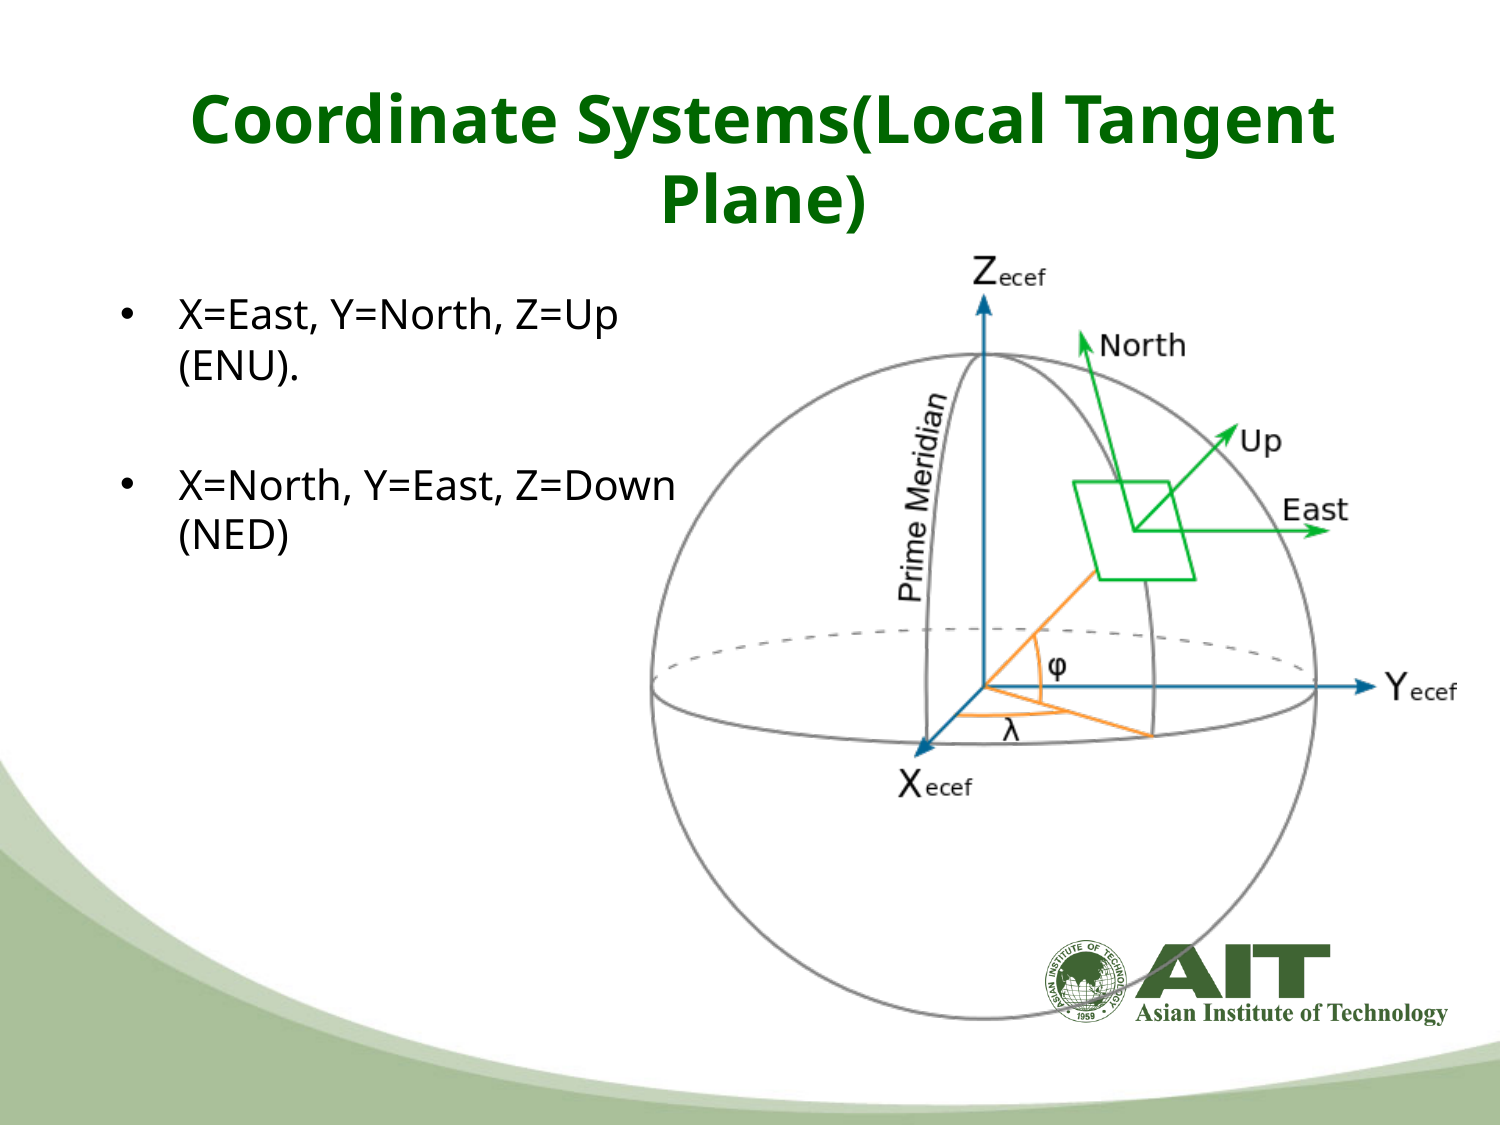

# Coordinate Systems(Local Tangent Plane)
X=East, Y=North, Z=Up (ENU).
X=North, Y=East, Z=Down (NED)